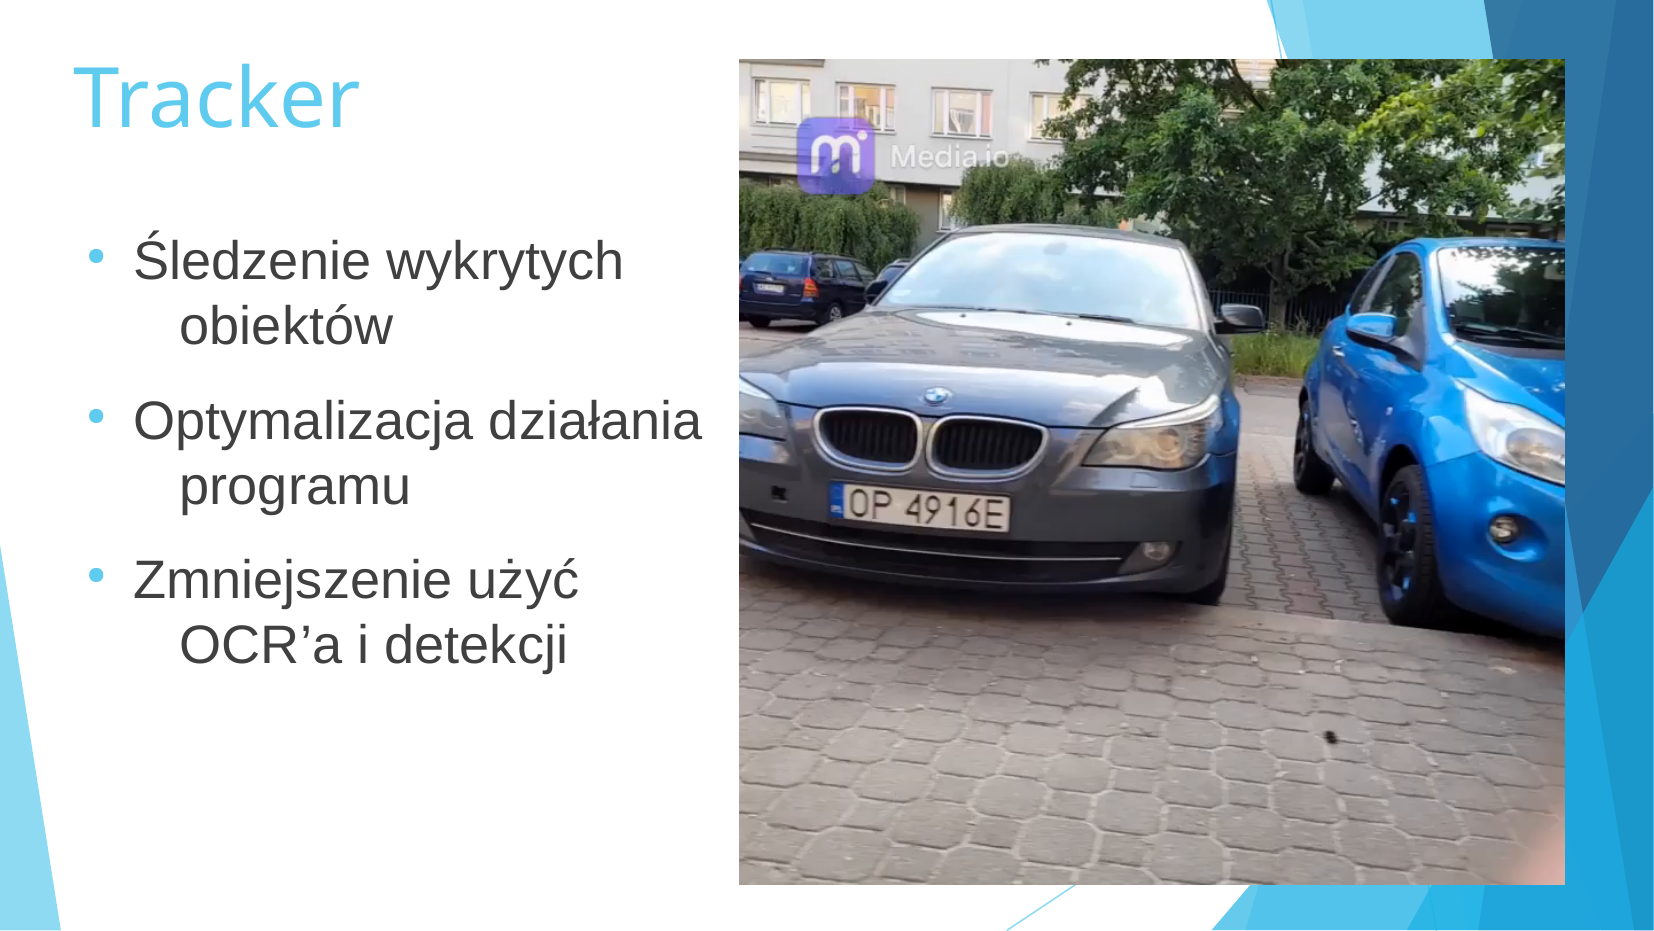

# Tracker
Śledzenie wykrytych obiektów
Optymalizacja działania programu
Zmniejszenie użyć OCR’a i detekcji